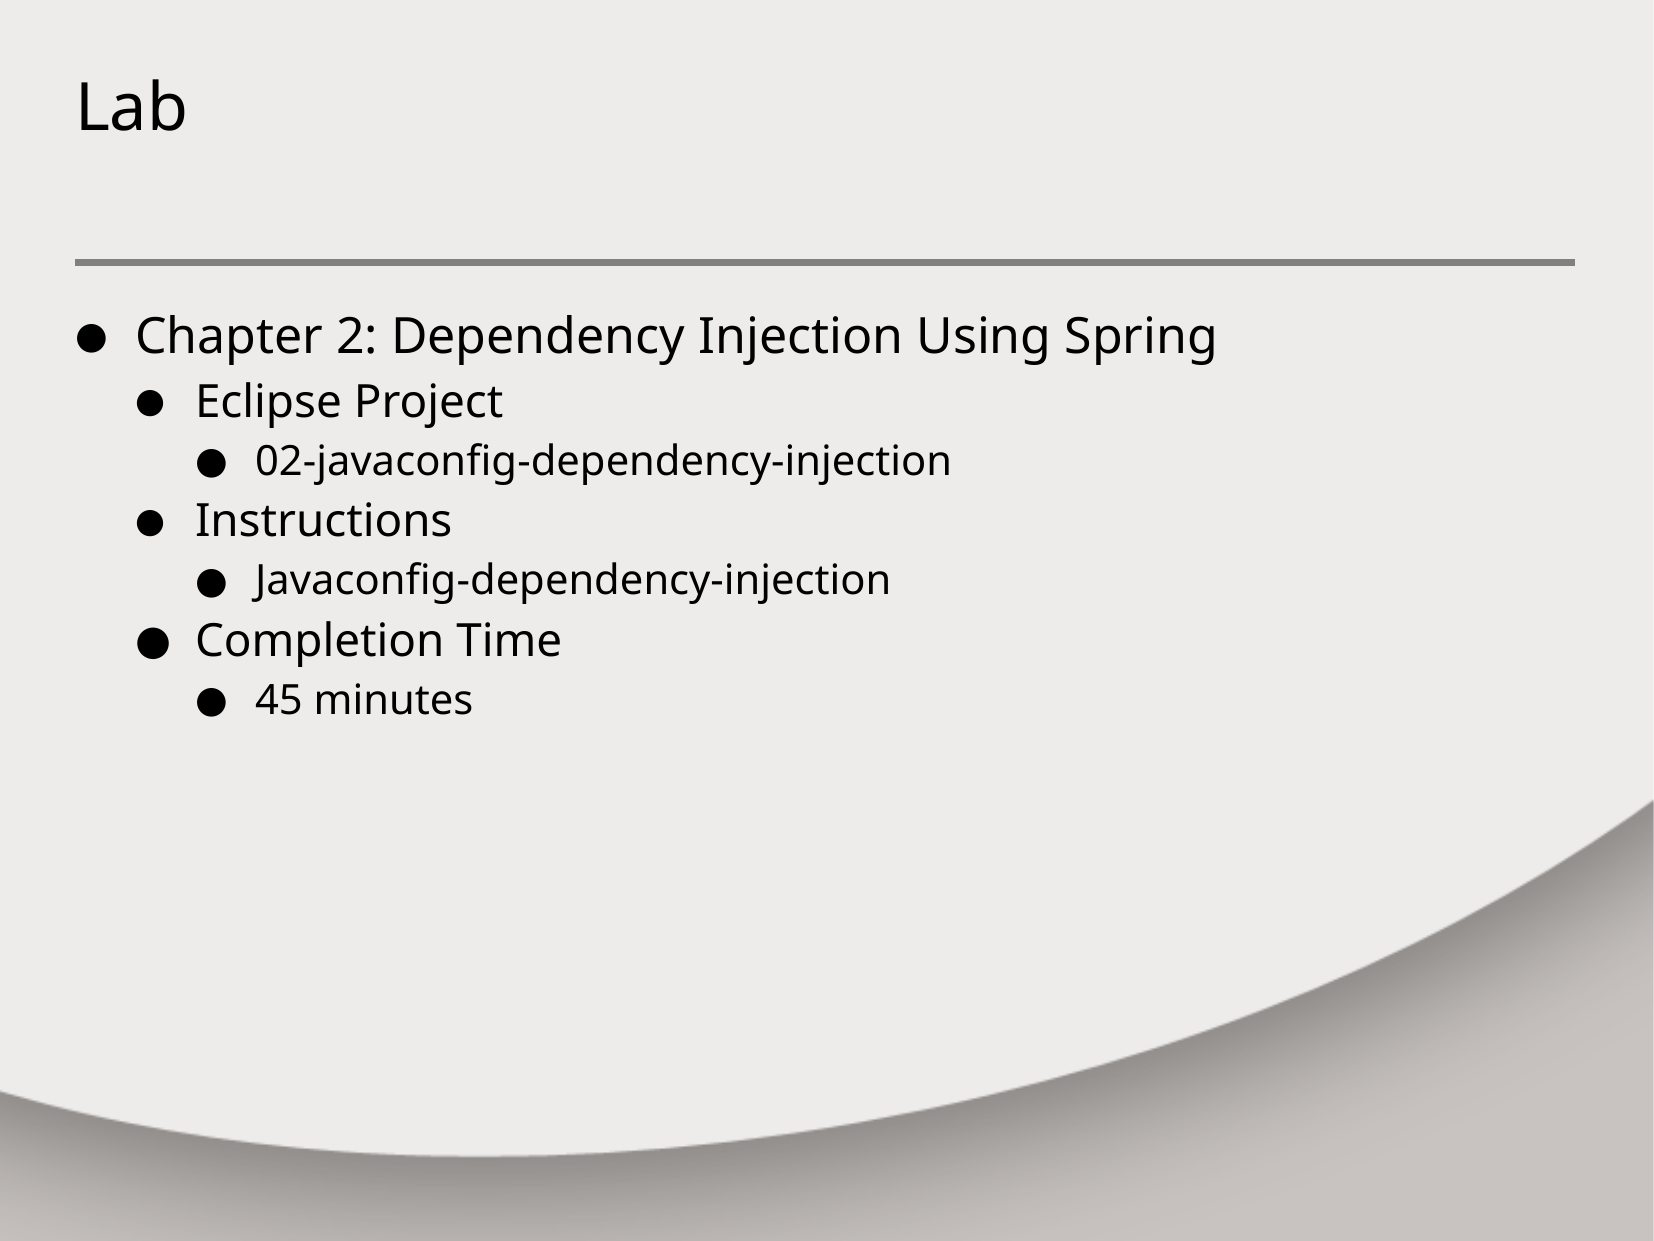

# Lab
Chapter 2: Dependency Injection Using Spring
Eclipse Project
02-javaconfig-dependency-injection
Instructions
Javaconfig-dependency-injection
Completion Time
45 minutes